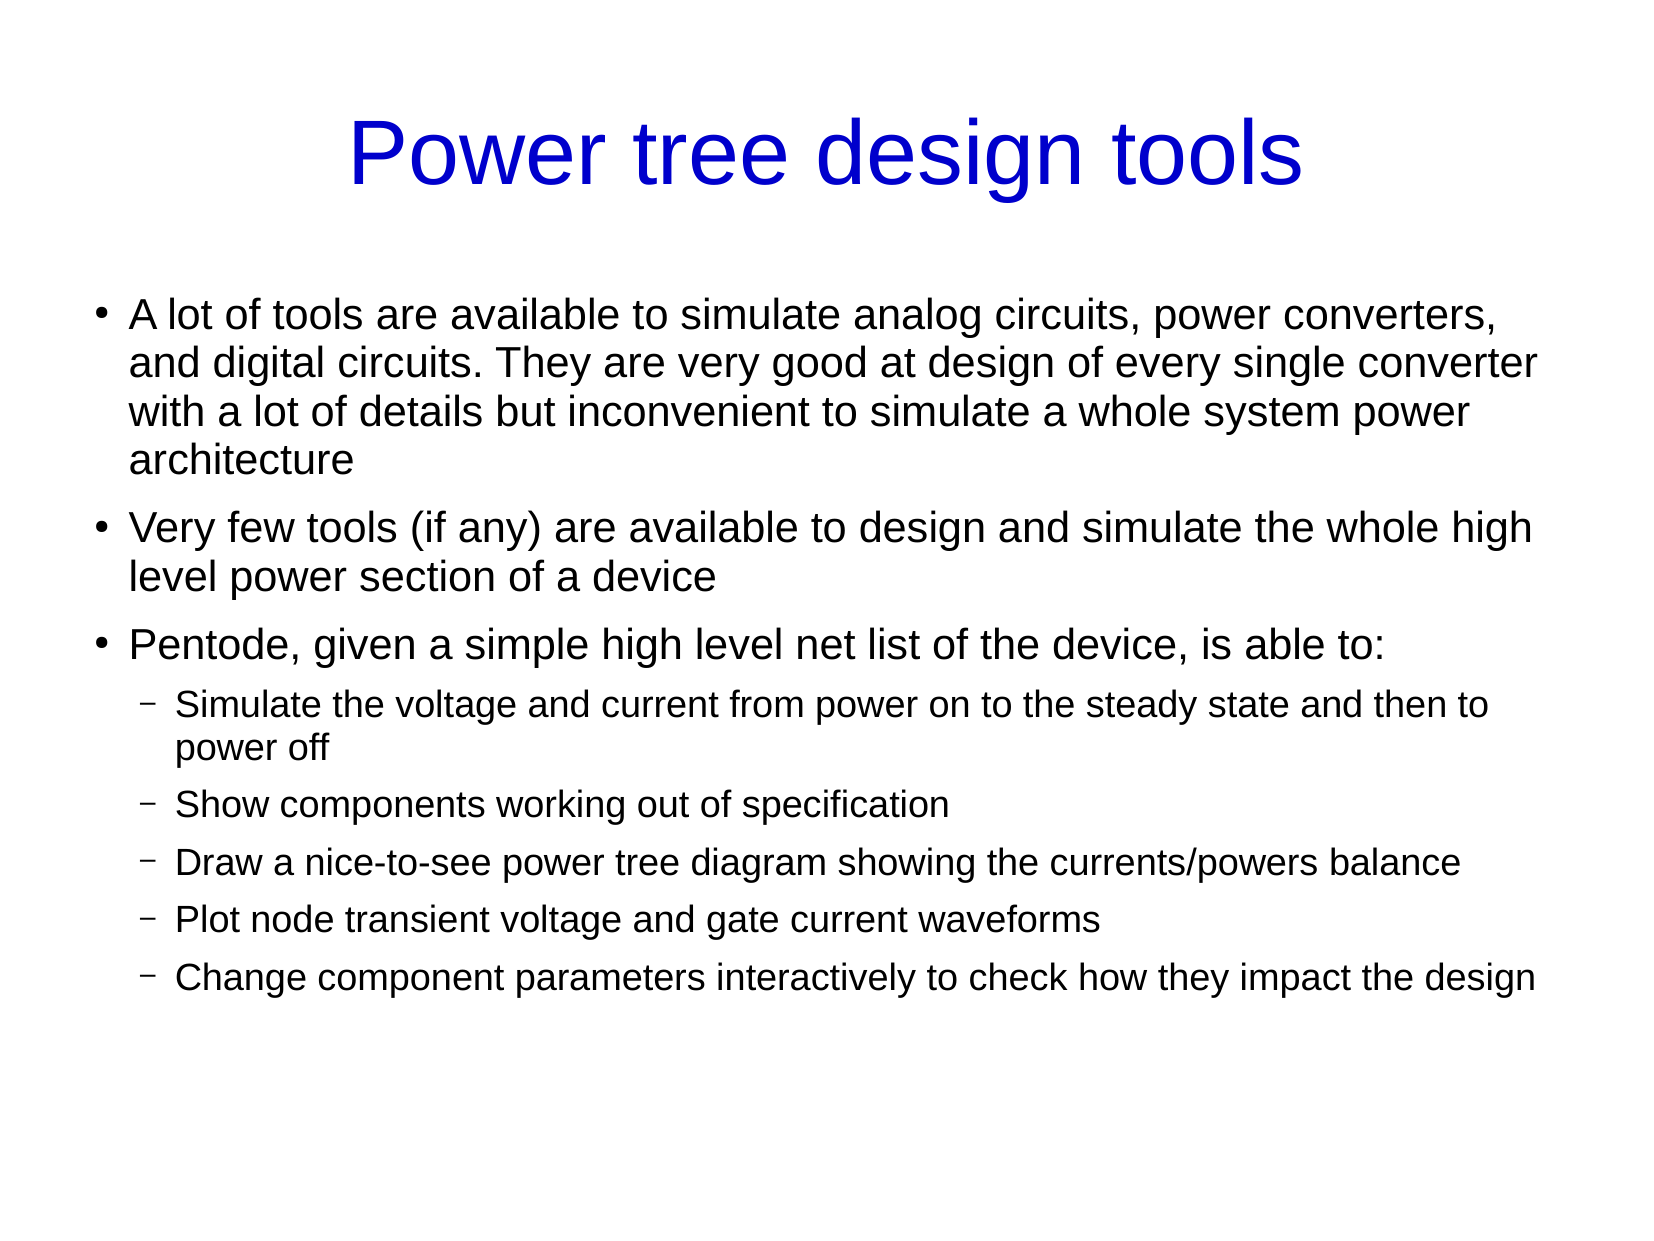

# Power tree design tools
A lot of tools are available to simulate analog circuits, power converters, and digital circuits. They are very good at design of every single converter with a lot of details but inconvenient to simulate a whole system power architecture
Very few tools (if any) are available to design and simulate the whole high level power section of a device
Pentode, given a simple high level net list of the device, is able to:
Simulate the voltage and current from power on to the steady state and then to power off
Show components working out of specification
Draw a nice-to-see power tree diagram showing the currents/powers balance
Plot node transient voltage and gate current waveforms
Change component parameters interactively to check how they impact the design